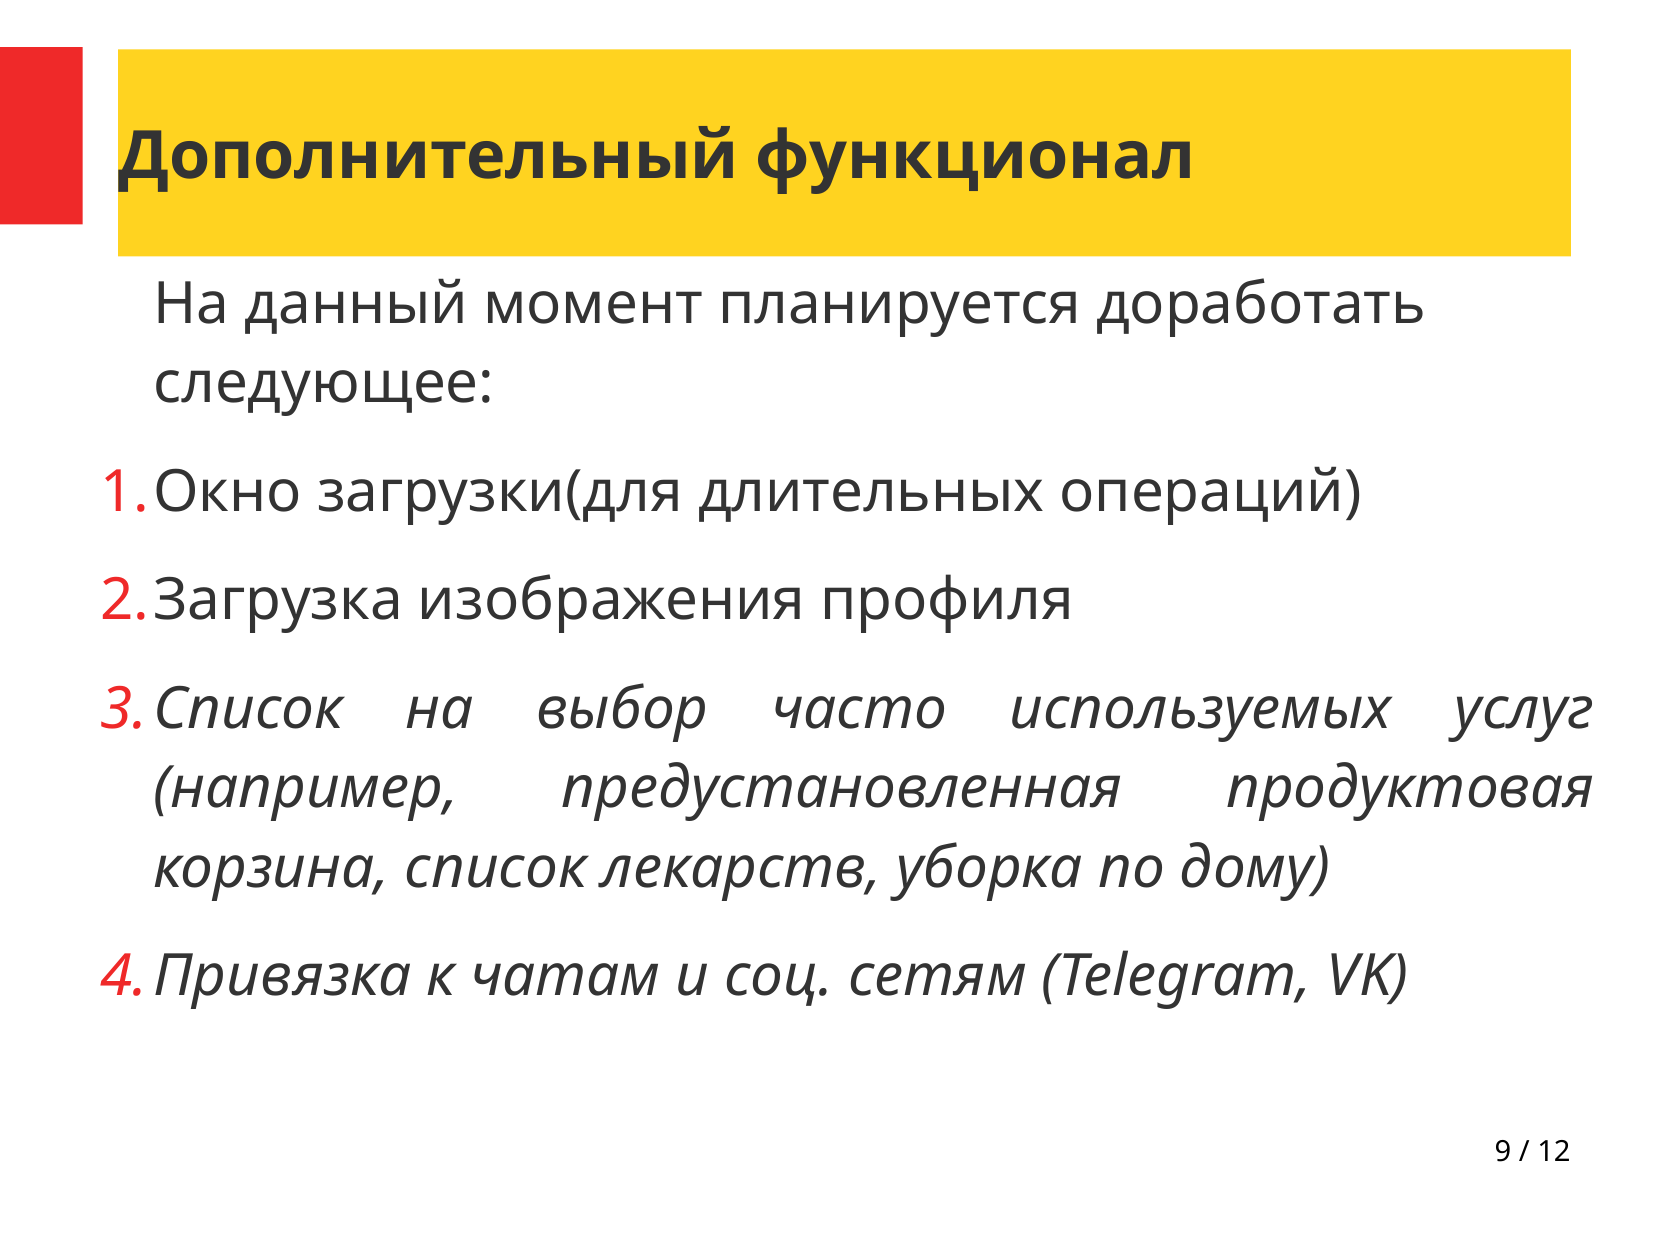

# Дополнительный функционал
На данный момент планируется доработать следующее:
Окно загрузки(для длительных операций)
Загрузка изображения профиля
Список на выбор часто используемых услуг (например, предустановленная продуктовая корзина, список лекарств, уборка по дому)
Привязка к чатам и соц. сетям (Telegram, VK)
9